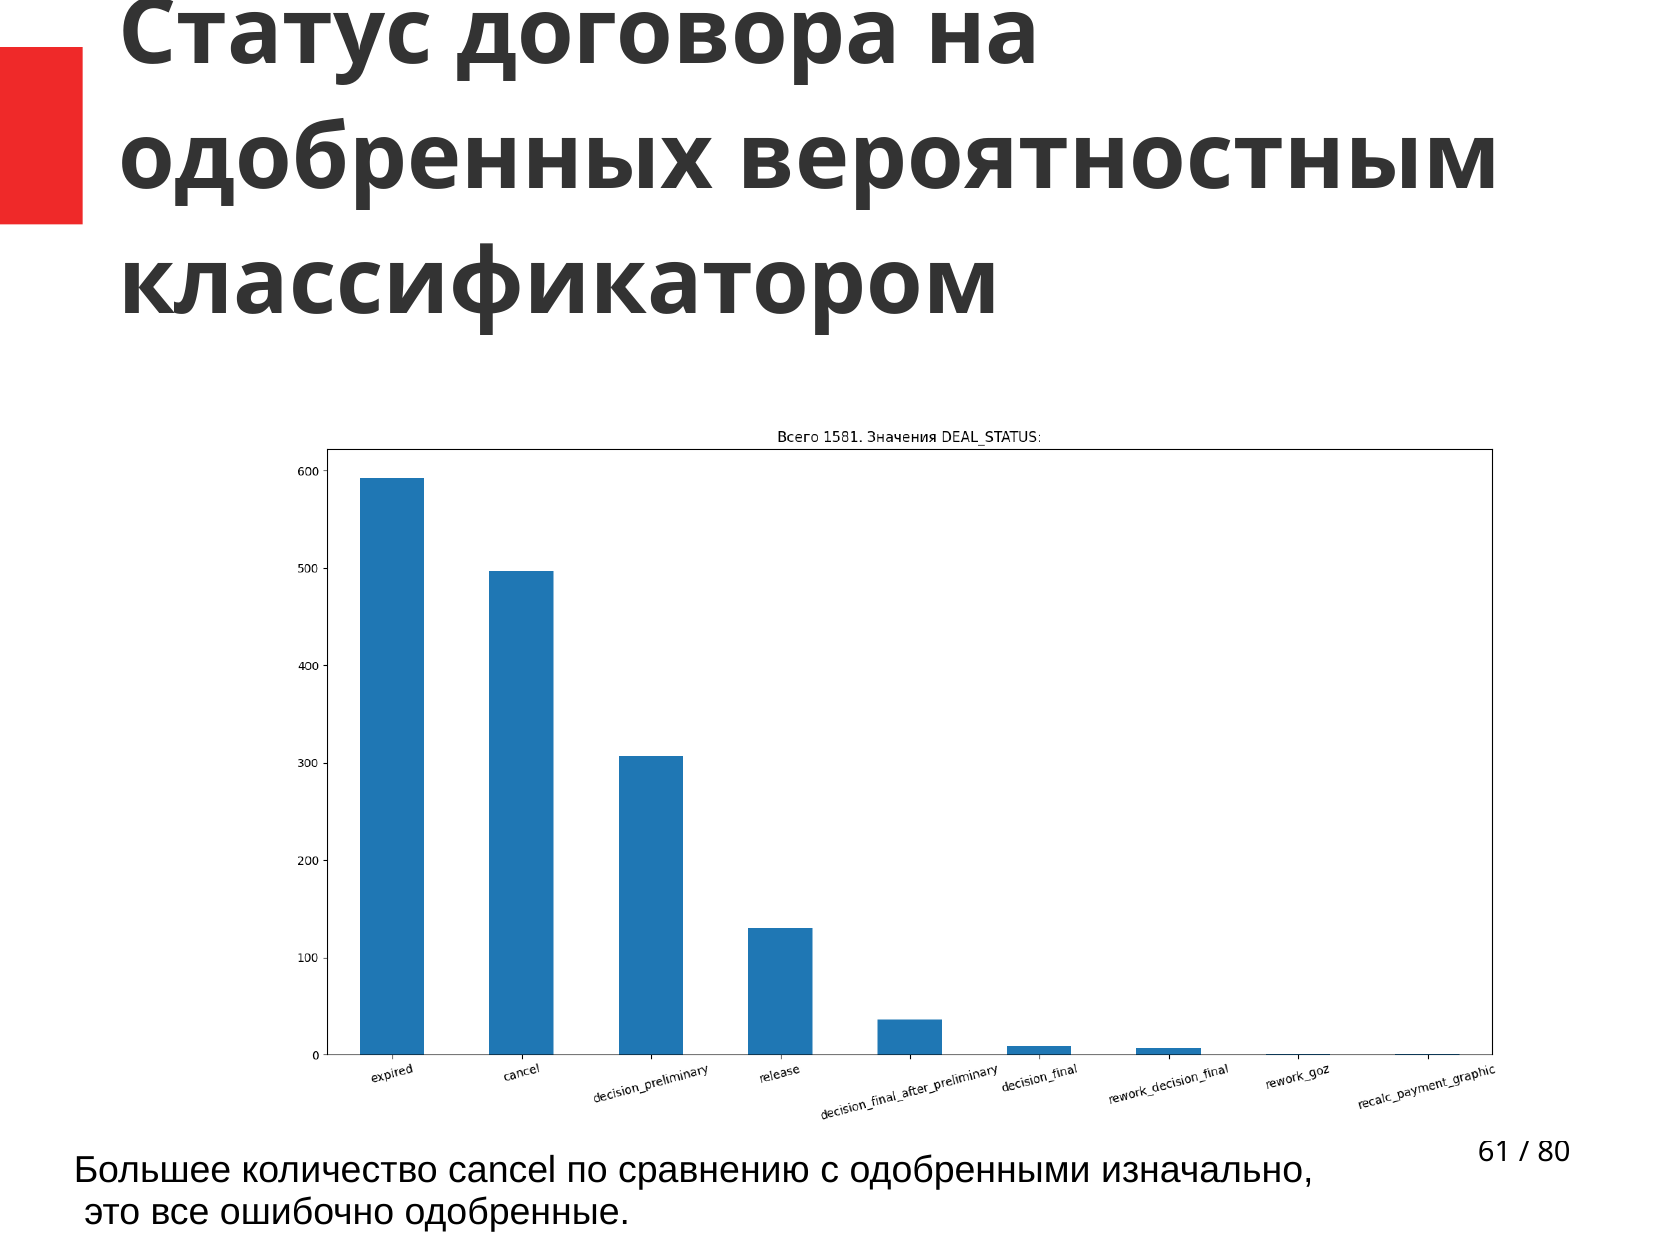

# Статус договора на одобренных вероятностным классификатором
61
Большее количество cancel по сравнению с одобренными изначально,
 это все ошибочно одобренные.